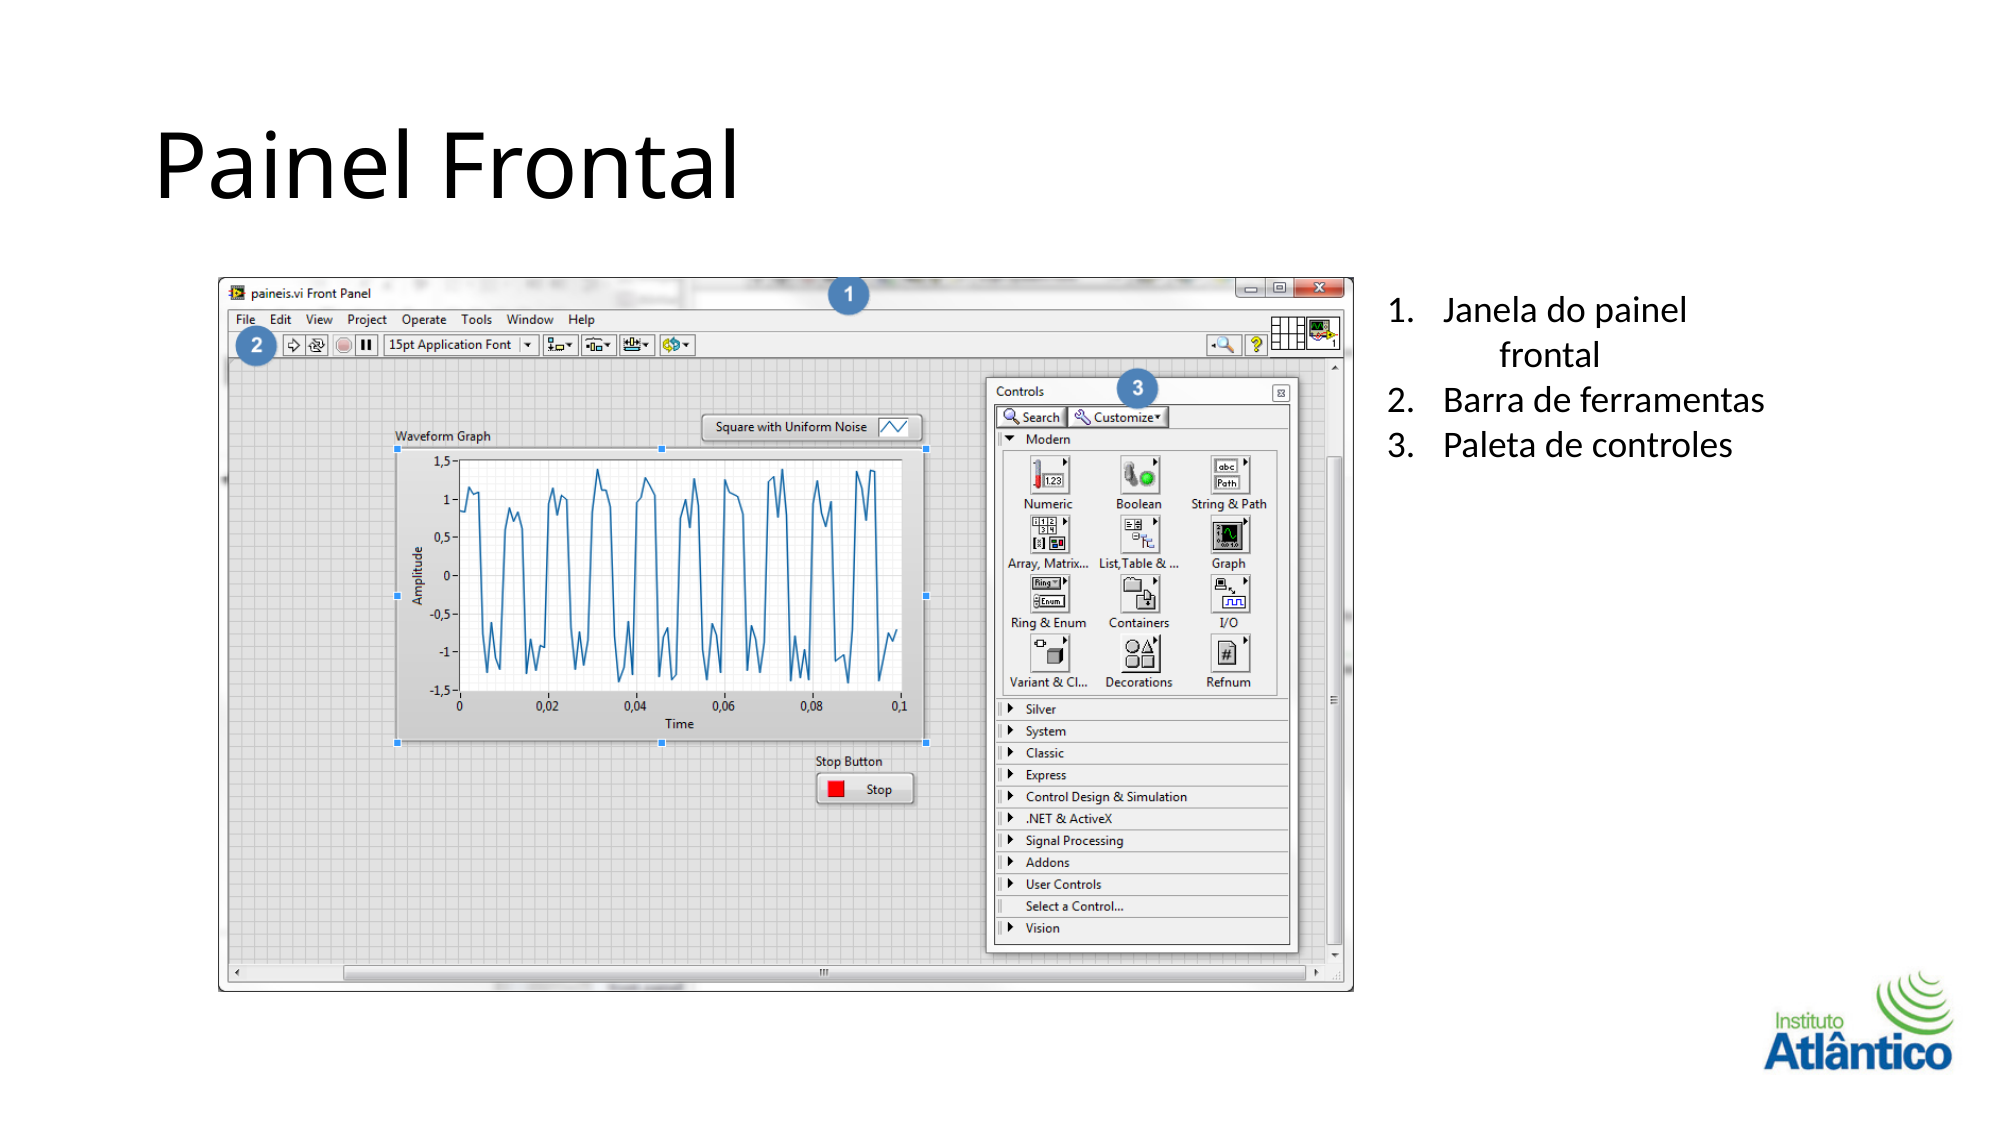

# Painel Frontal
Janela do painel frontal
Barra de ferramentas
Paleta de controles